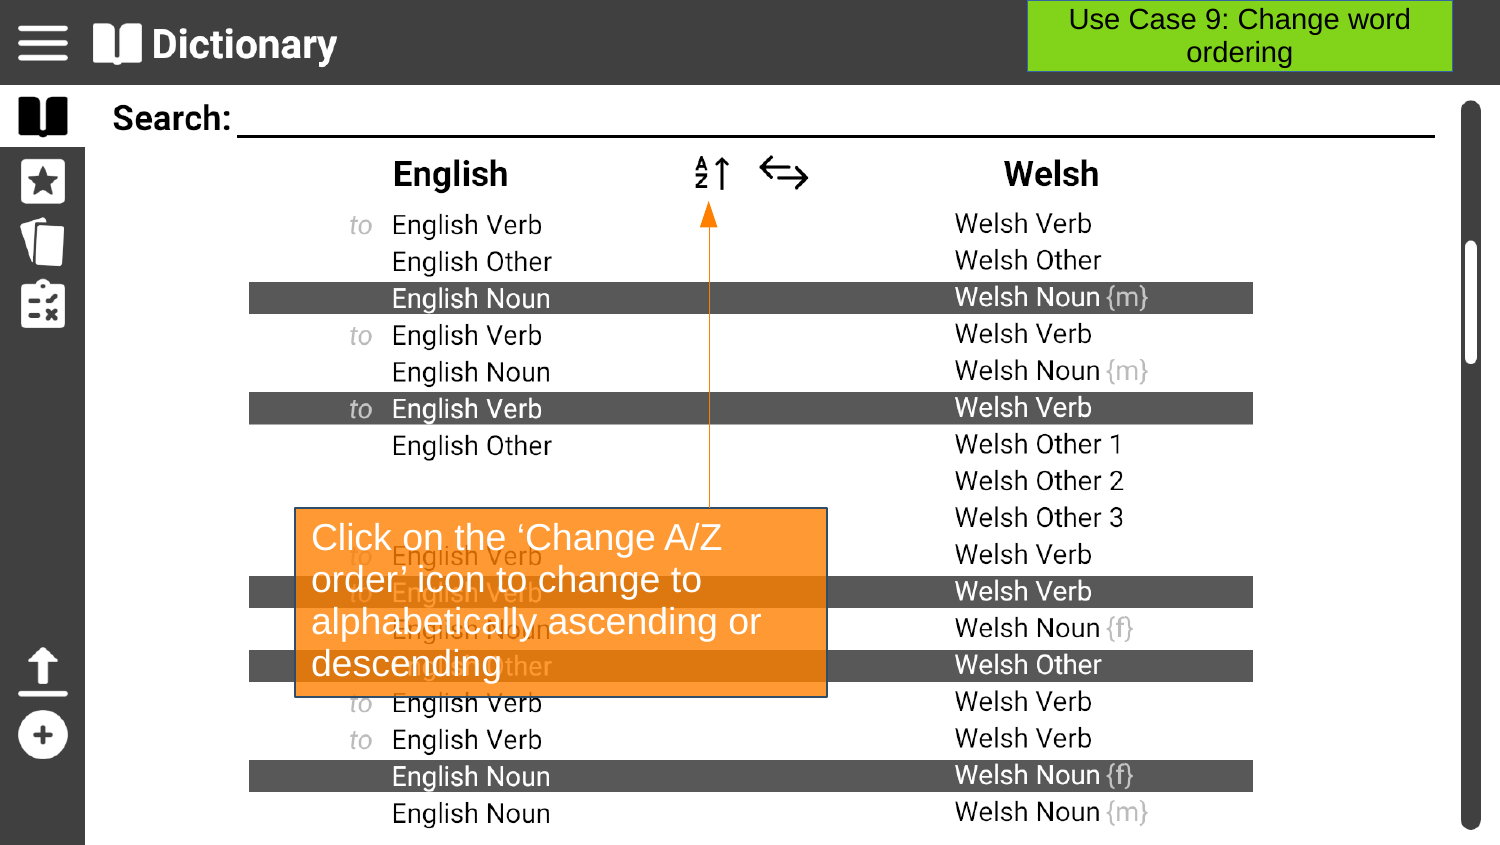

Use Case 9: Change word ordering
Click on the ‘Change A/Z order’ icon to change to alphabetically ascending or descending